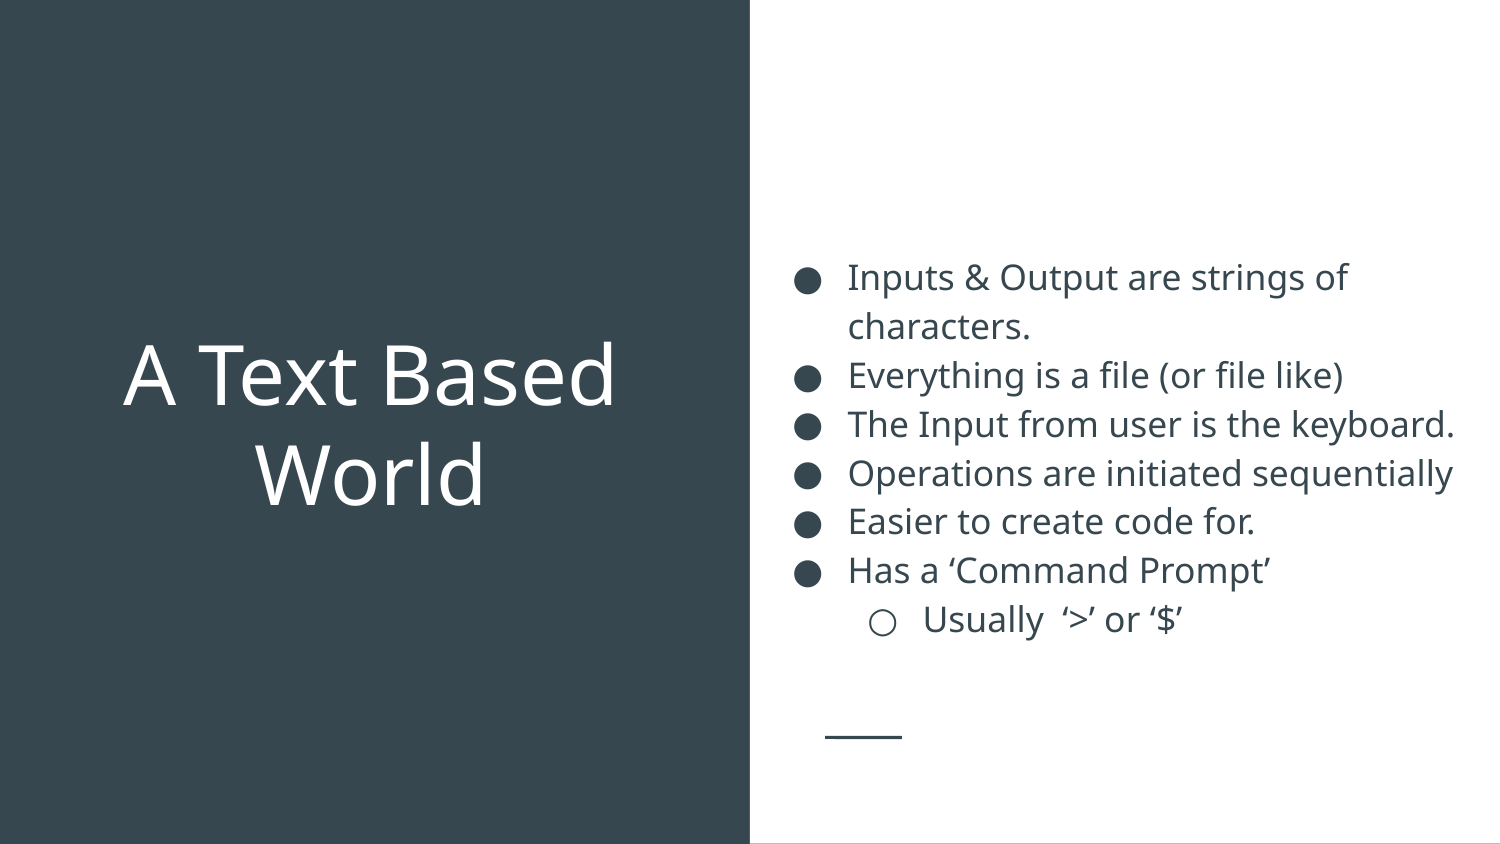

Inputs & Output are strings of characters.
Everything is a file (or file like)
The Input from user is the keyboard.
Operations are initiated sequentially
Easier to create code for.
Has a ‘Command Prompt’
Usually ‘>’ or ‘$’
# A Text Based World